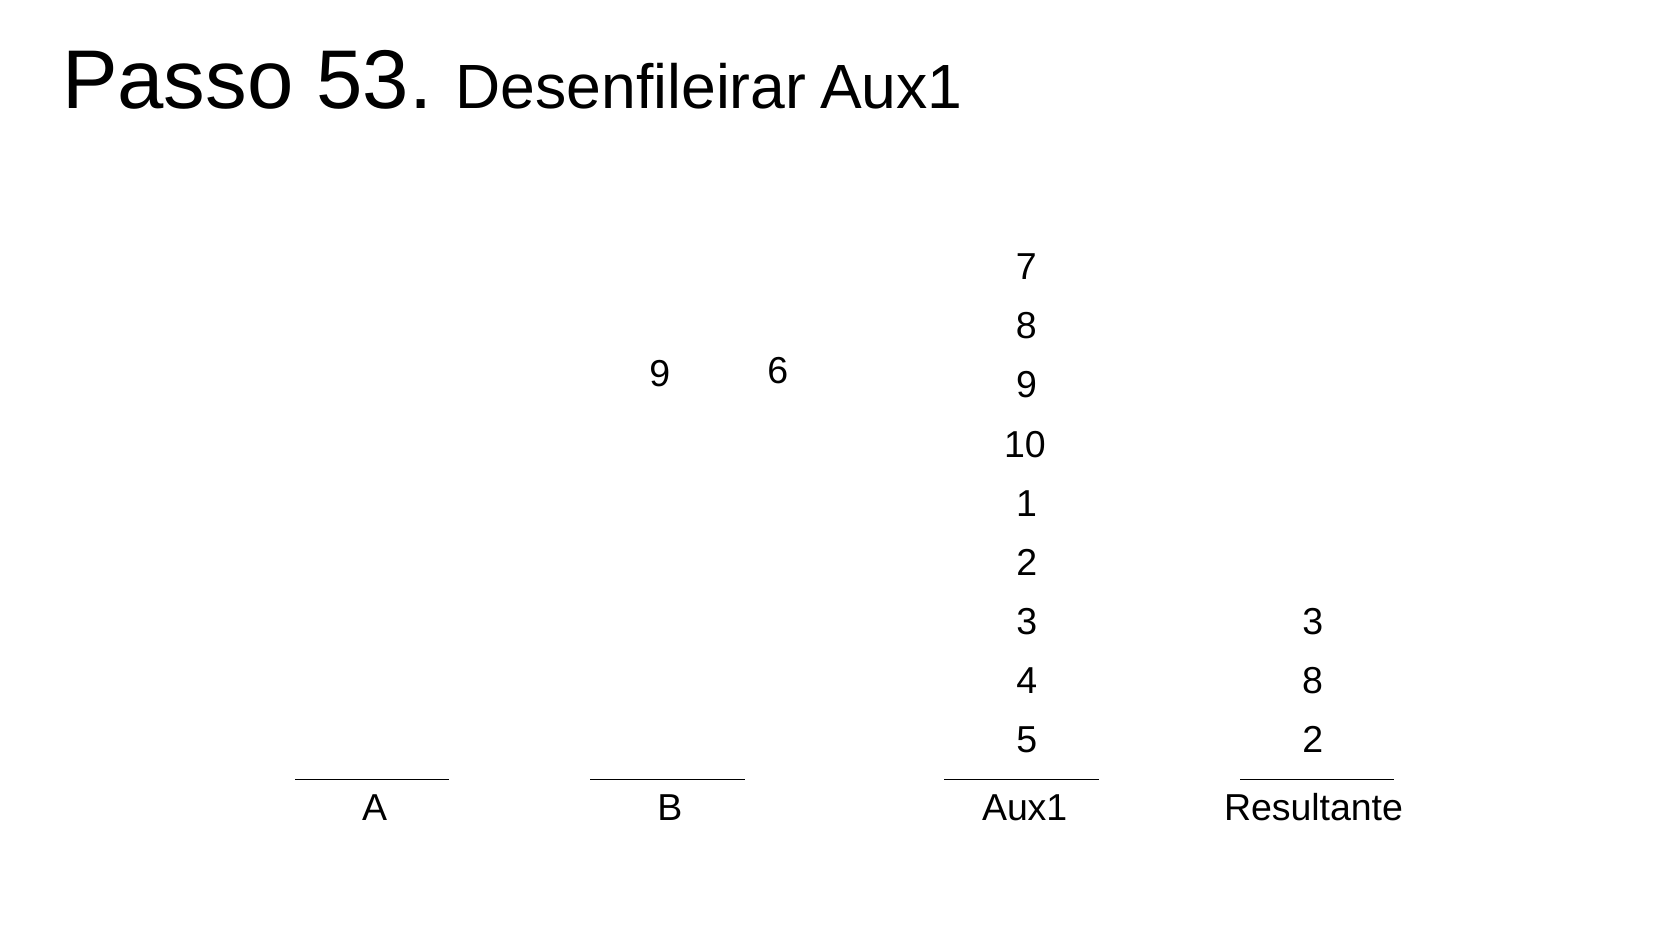

Passo 53. Desenfileirar Aux1
7
8
6
9
9
10
1
2
3
3
4
8
5
2
A
B
Aux1
Resultante